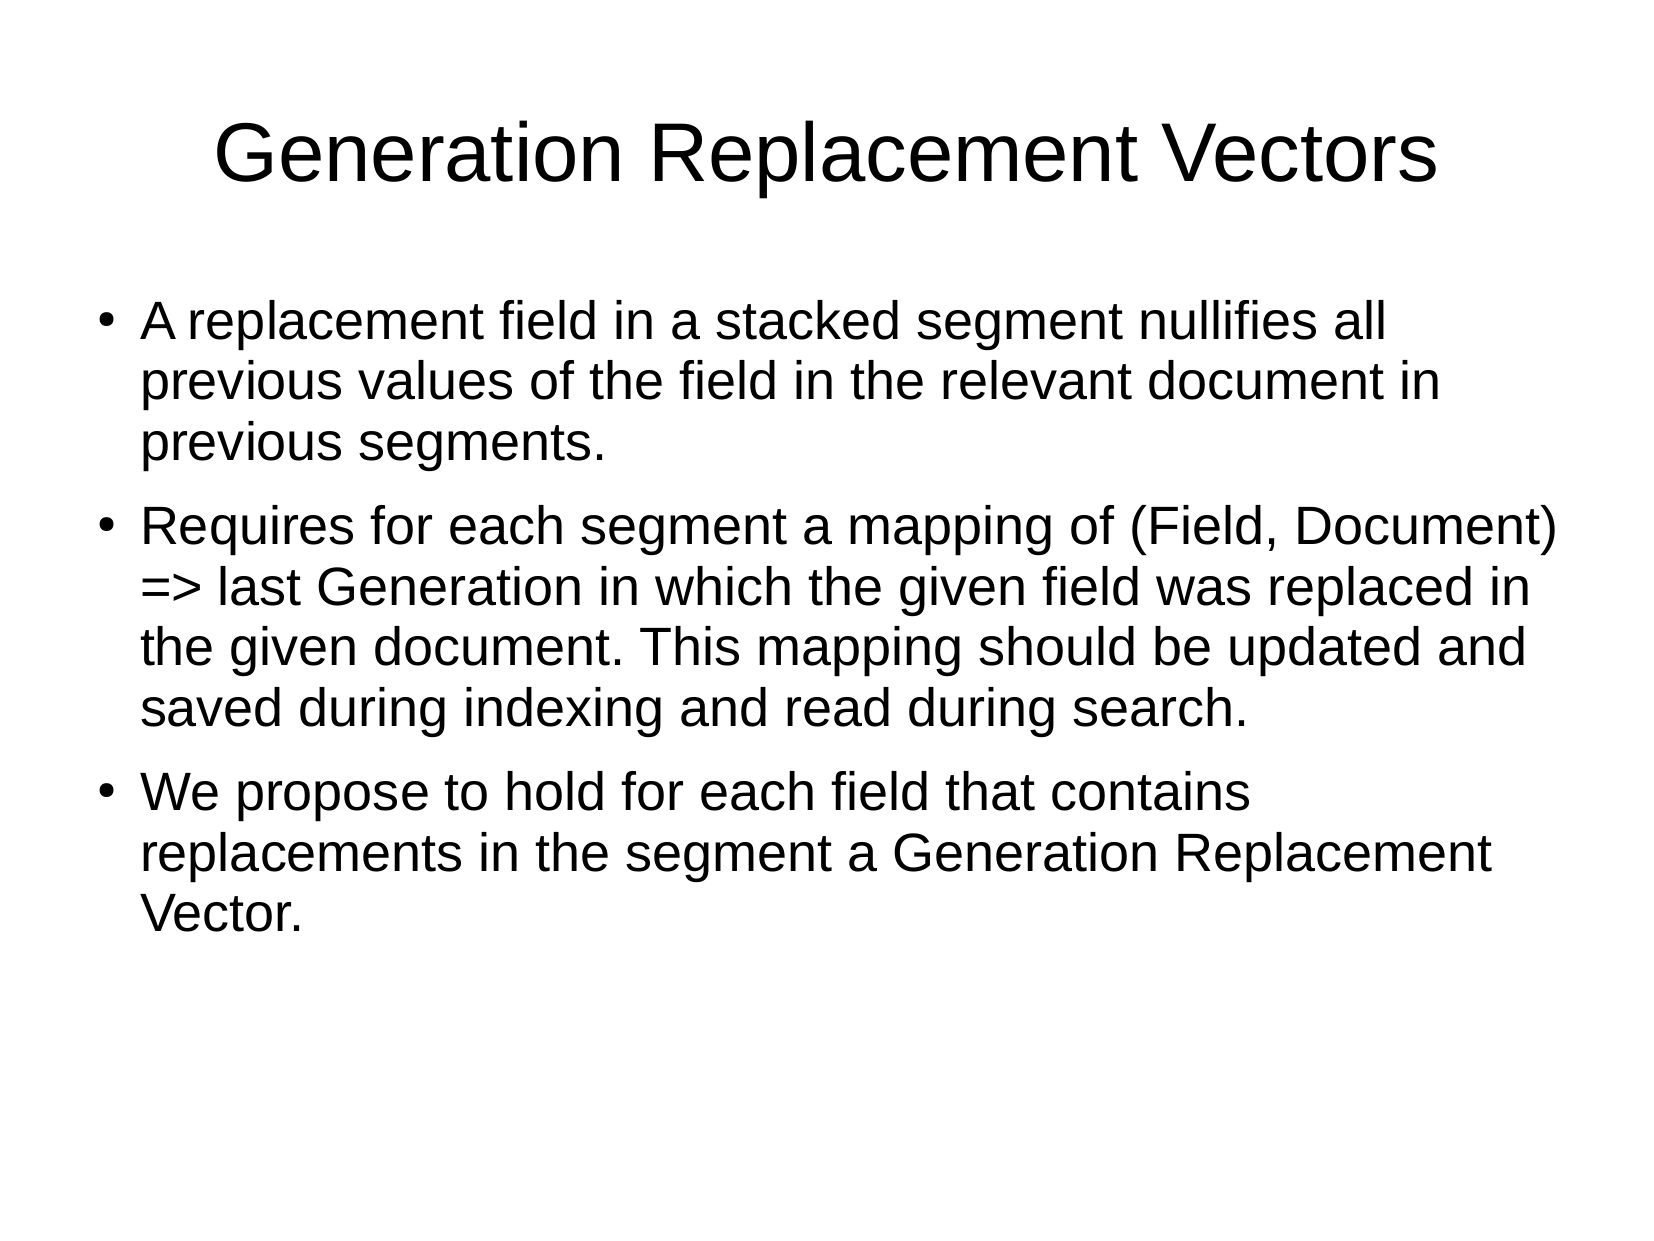

# Generation Replacement Vectors
A replacement field in a stacked segment nullifies all previous values of the field in the relevant document in previous segments.
Requires for each segment a mapping of (Field, Document) => last Generation in which the given field was replaced in the given document. This mapping should be updated and saved during indexing and read during search.
We propose to hold for each field that contains replacements in the segment a Generation Replacement Vector.